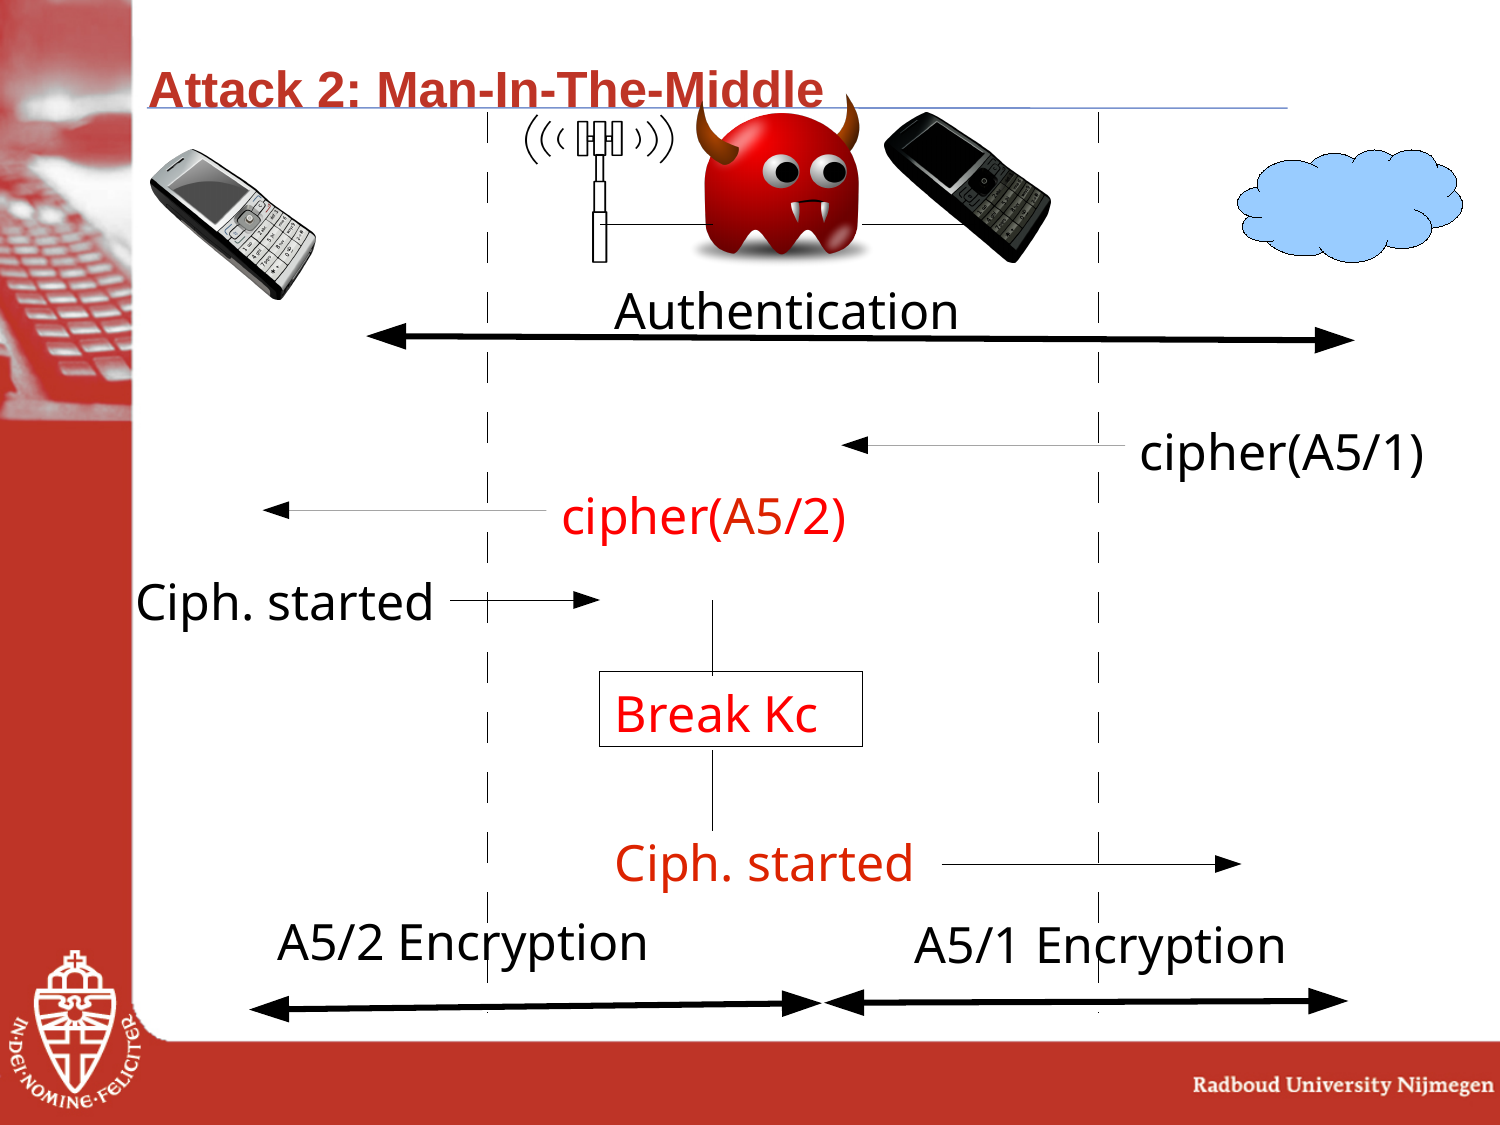

# Attack 2: Man-In-The-Middle
Authentication
cipher(A5/1)
cipher(A5/2)
Ciph. started
Break Kc
Ciph. started
A5/2 Encryption
A5/1 Encryption